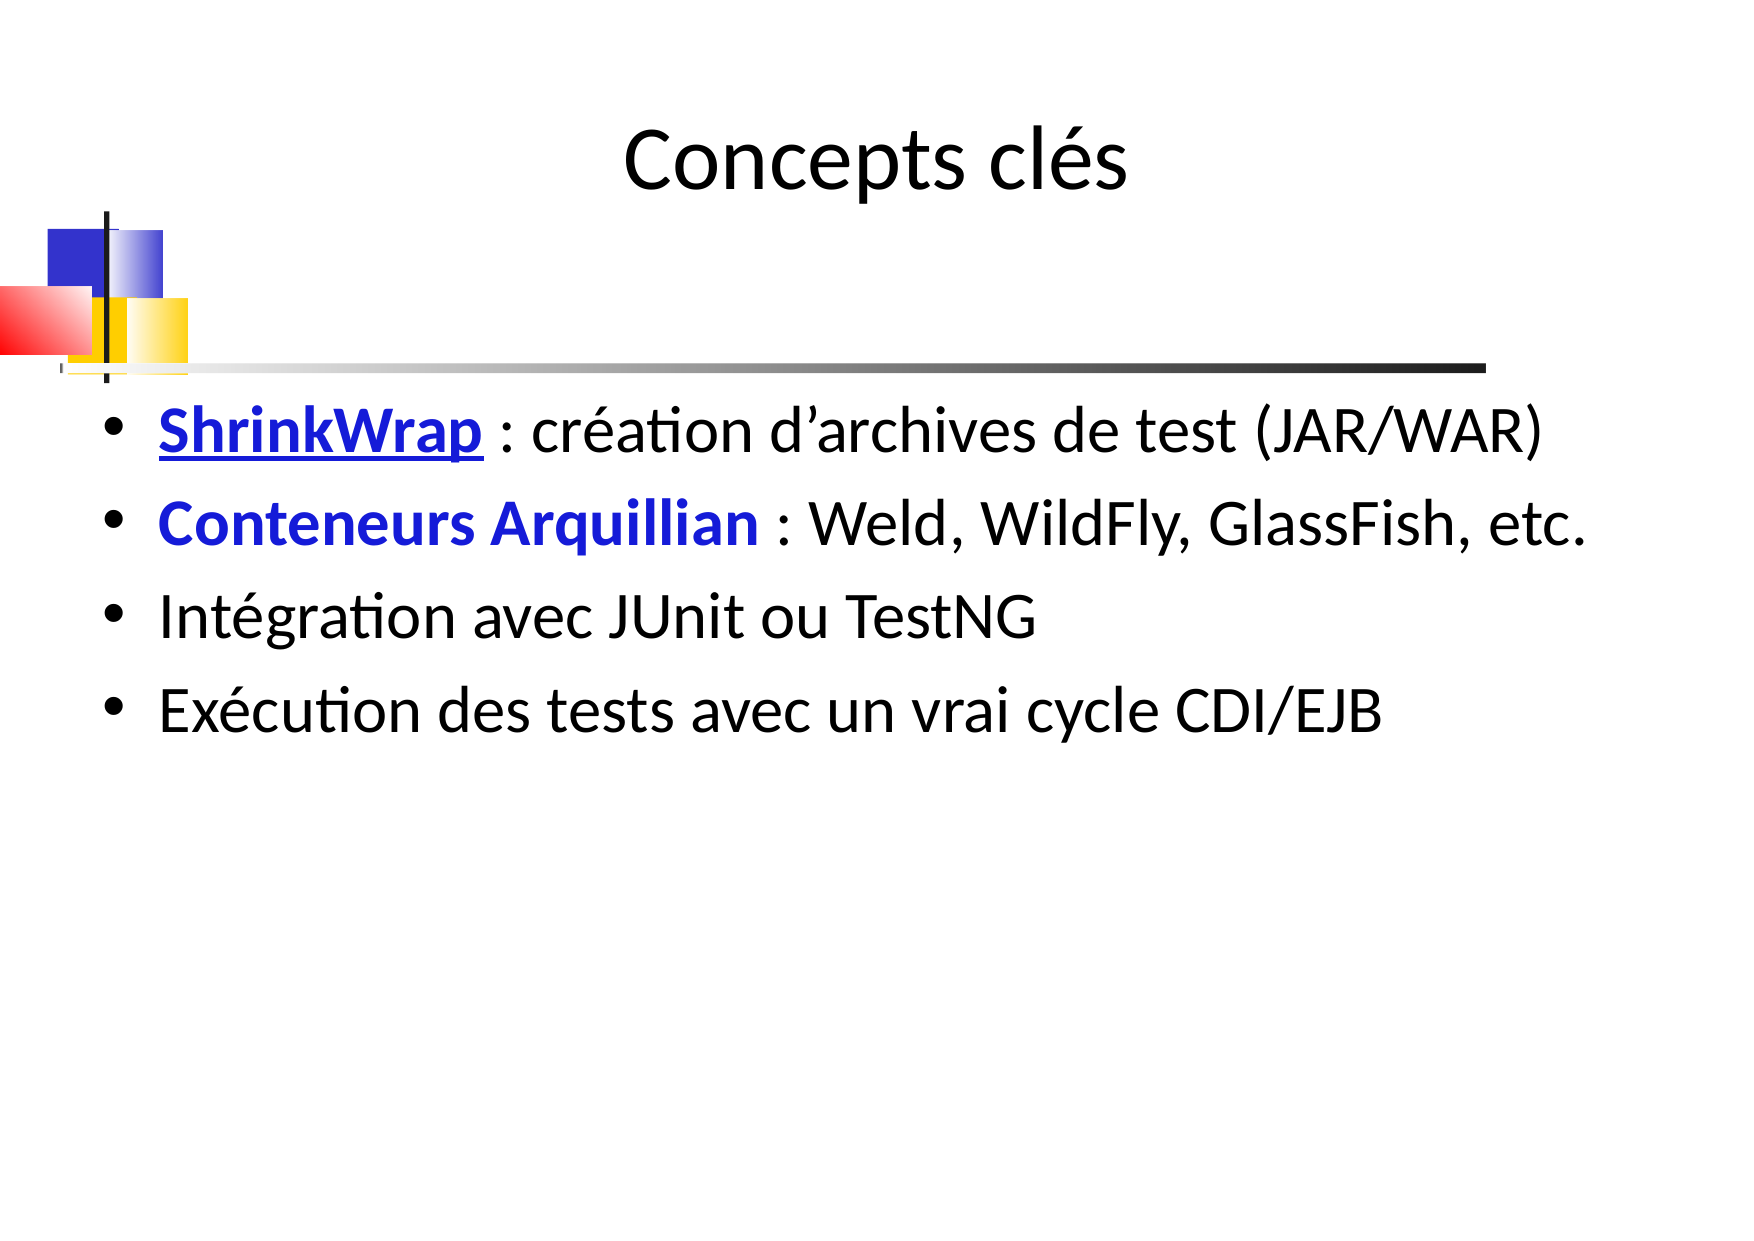

# Concepts clés
ShrinkWrap : création d’archives de test (JAR/WAR)
Conteneurs Arquillian : Weld, WildFly, GlassFish, etc.
Intégration avec JUnit ou TestNG
Exécution des tests avec un vrai cycle CDI/EJB